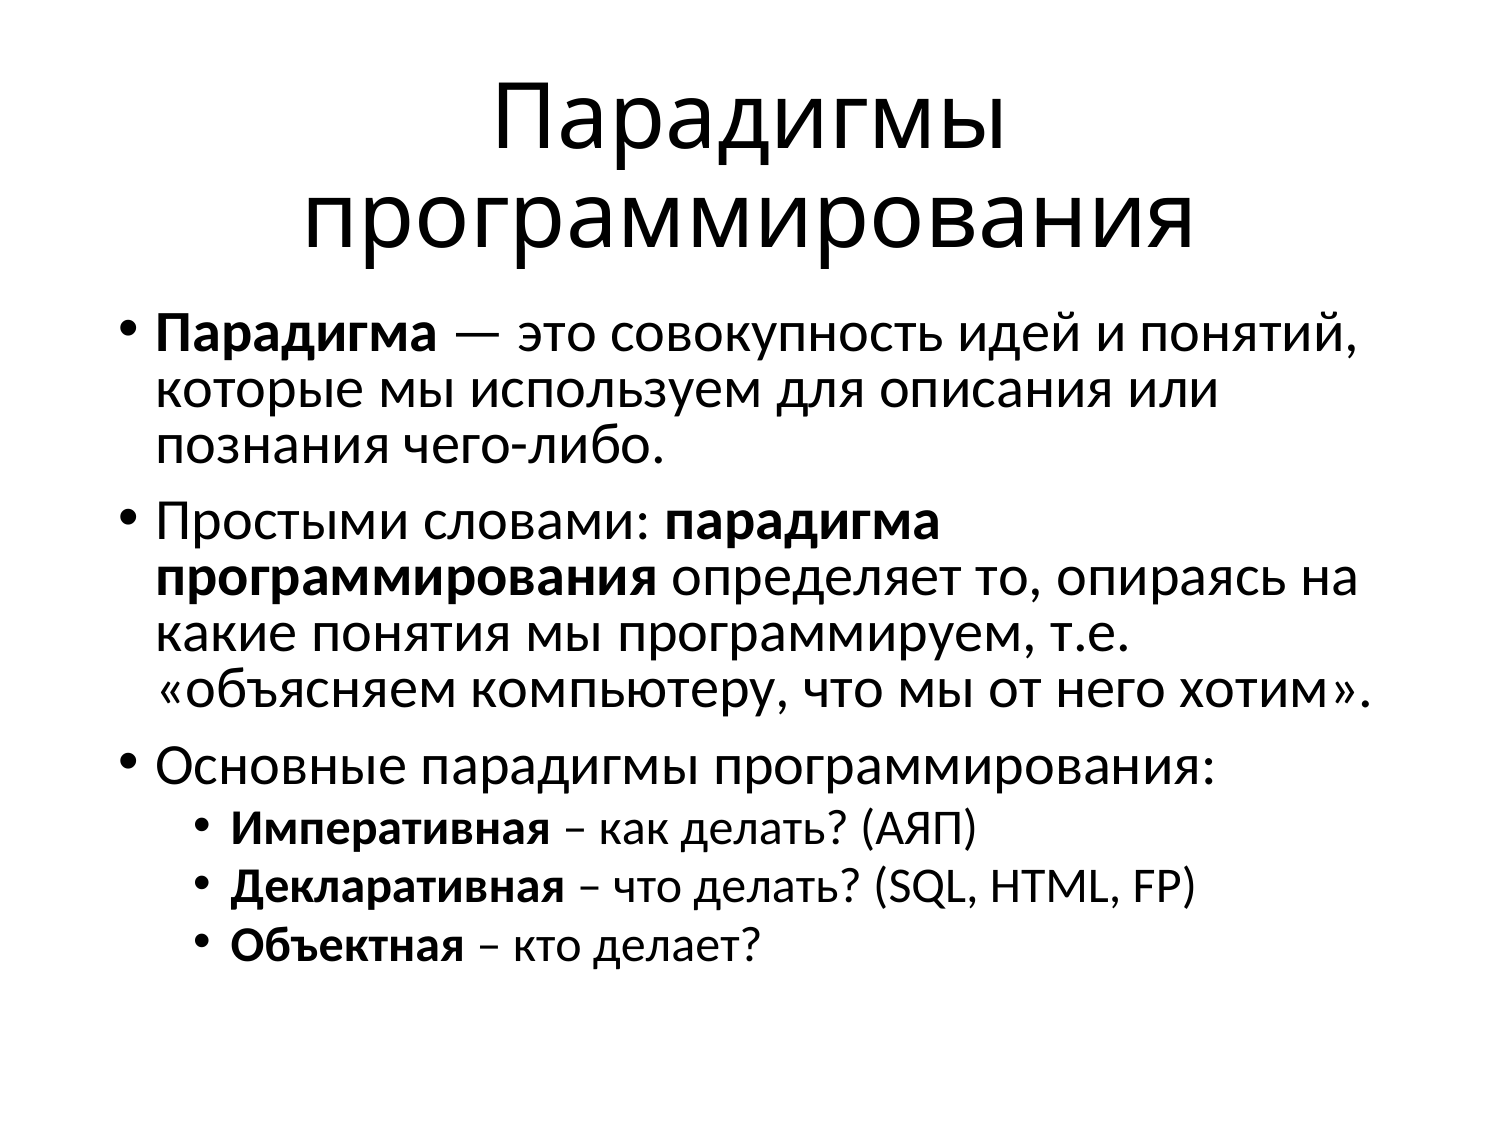

# Парадигмы программирования
Парадигма — это совокупность идей и понятий, которые мы используем для описания или познания чего-либо.
Простыми словами: парадигма программирования определяет то, опираясь на какие понятия мы программируем, т.е. «объясняем компьютеру, что мы от него хотим».
Основные парадигмы программирования:
Императивная – как делать? (АЯП)
Декларативная – что делать? (SQL, HTML, FP)
Объектная – кто делает?